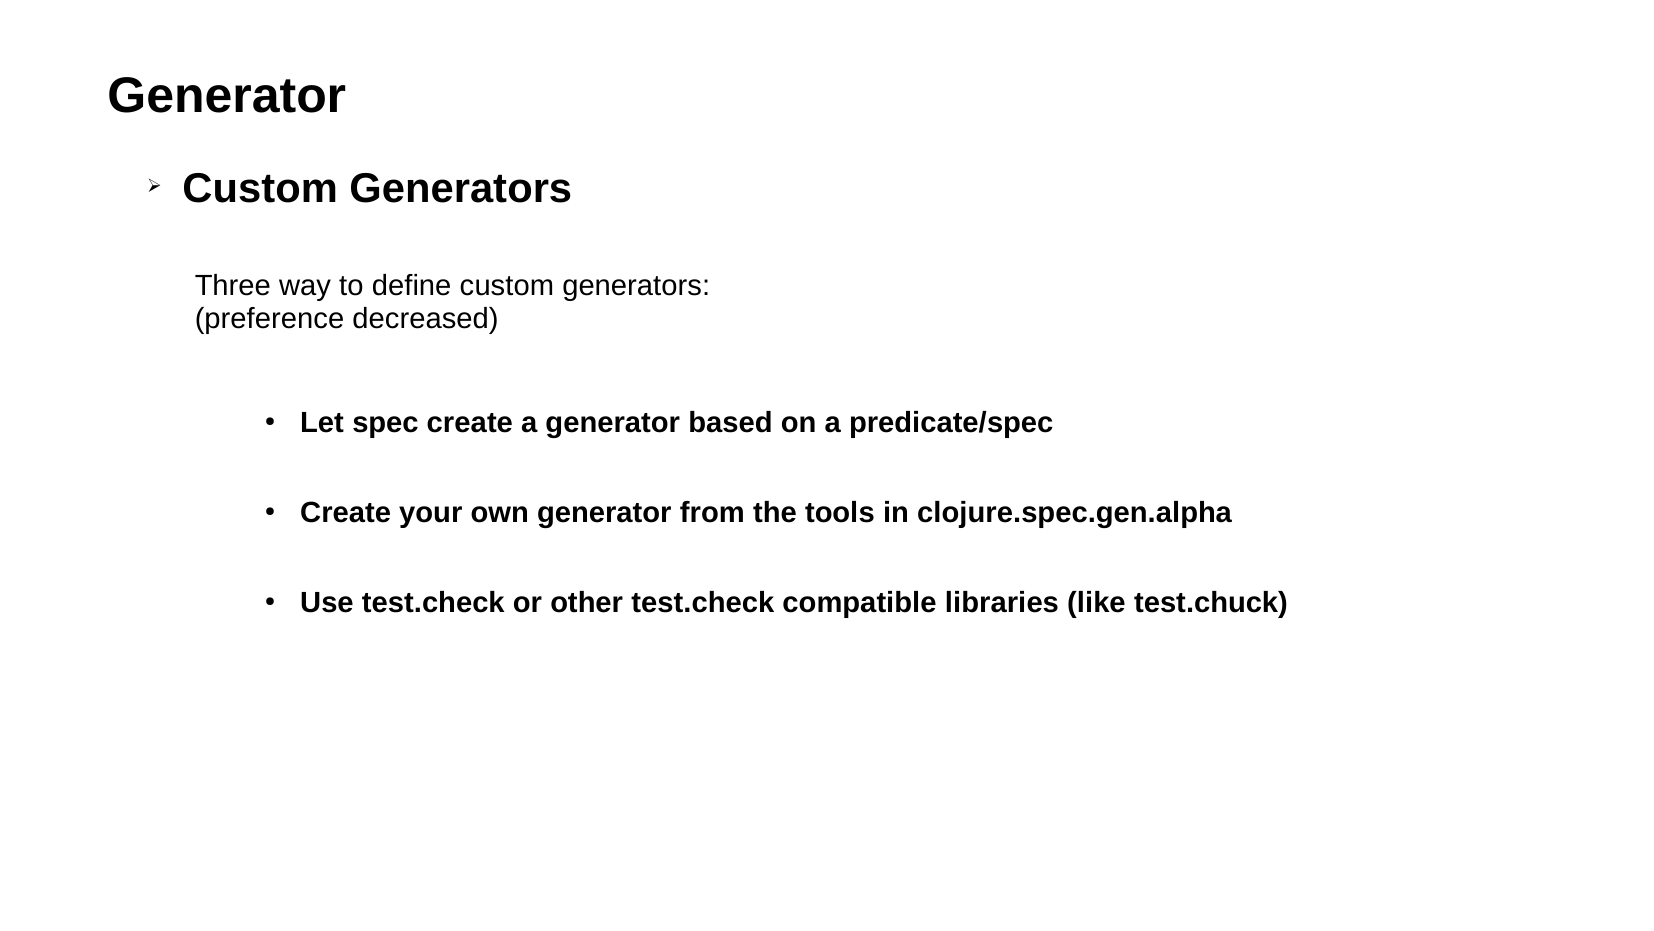

Generator
Custom Generators
Three way to define custom generators:
(preference decreased)
Let spec create a generator based on a predicate/spec
Create your own generator from the tools in clojure.spec.gen.alpha
Use test.check or other test.check compatible libraries (like test.chuck)